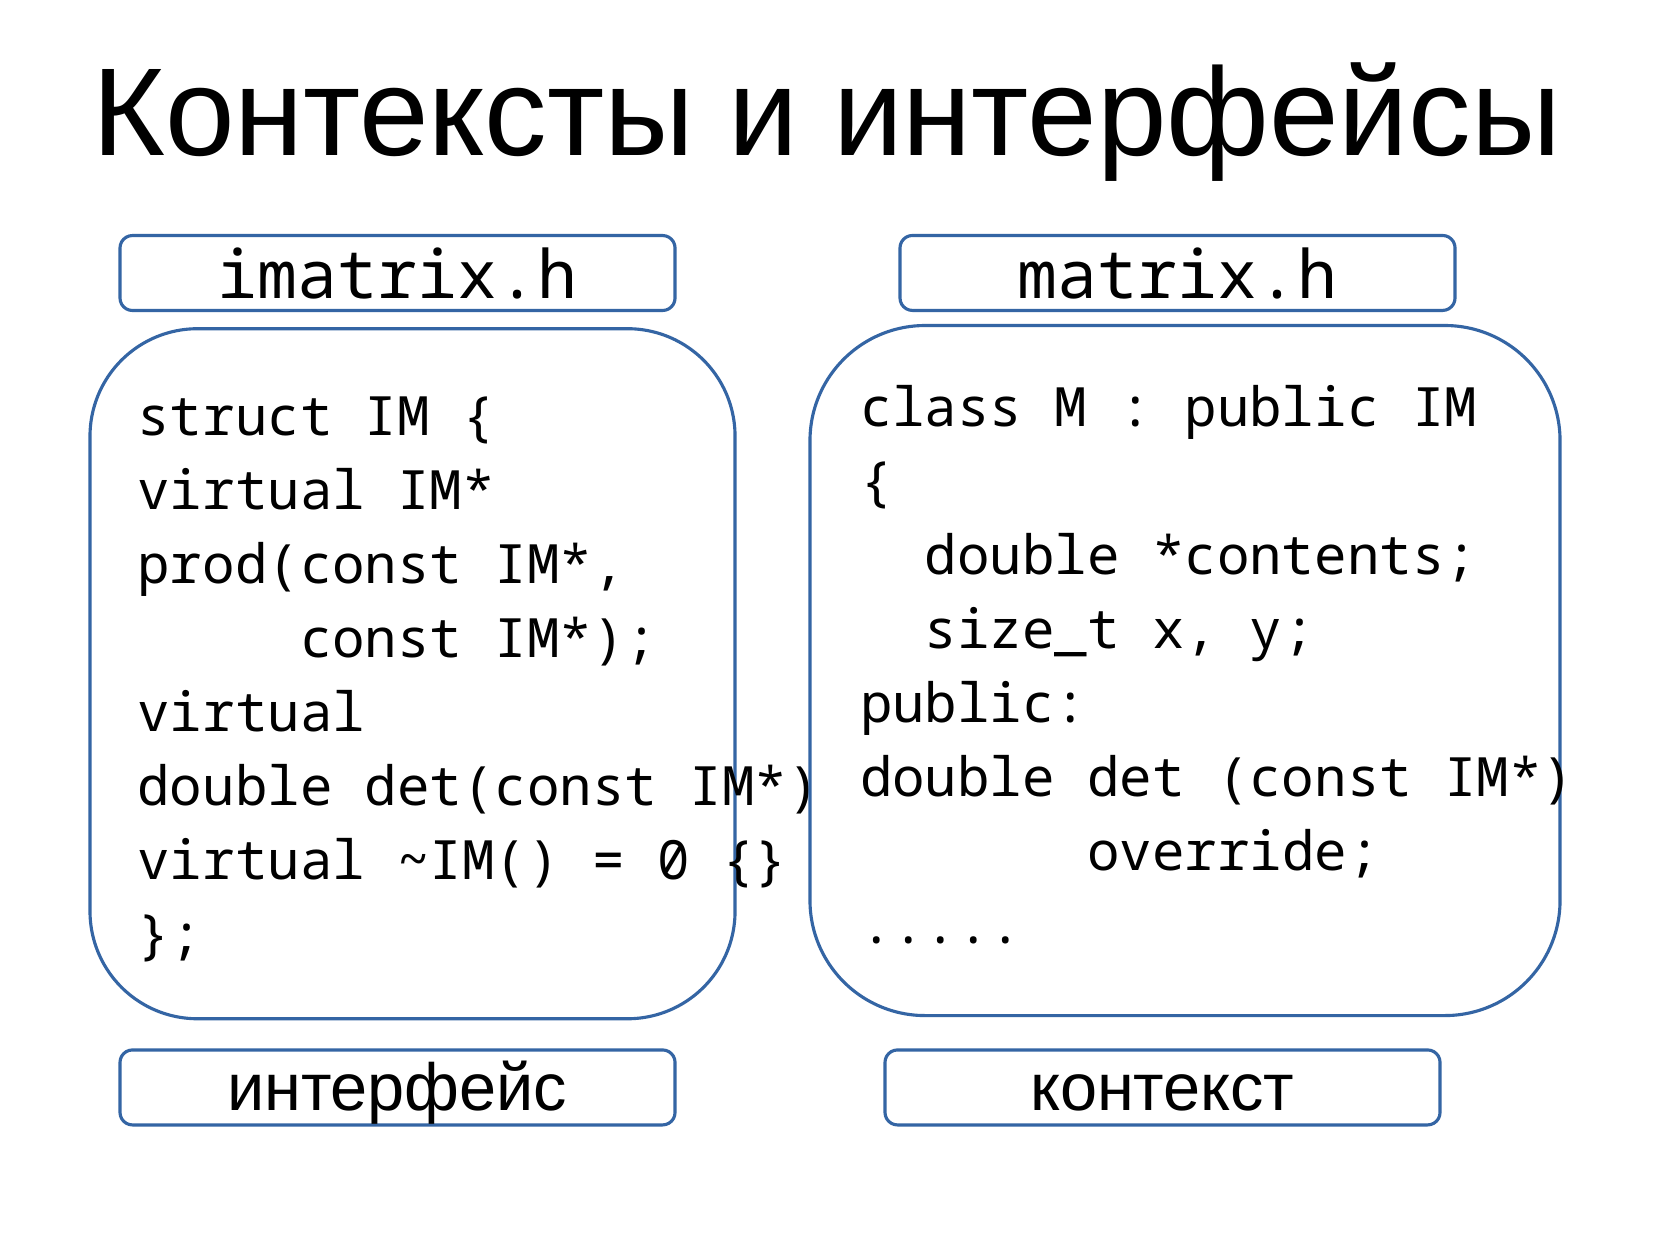

# Контексты и интерфейсы
matrix.h
imatrix.h
class M : public IM
{
 double *contents;
 size_t x, y;
public:
double det (const IM*)
 override;
.....
struct IM {
virtual IM*
prod(const IM*,
 const IM*);
virtual
double det(const IM*);
virtual ~IM() = 0 {}
};
интерфейс
контекст